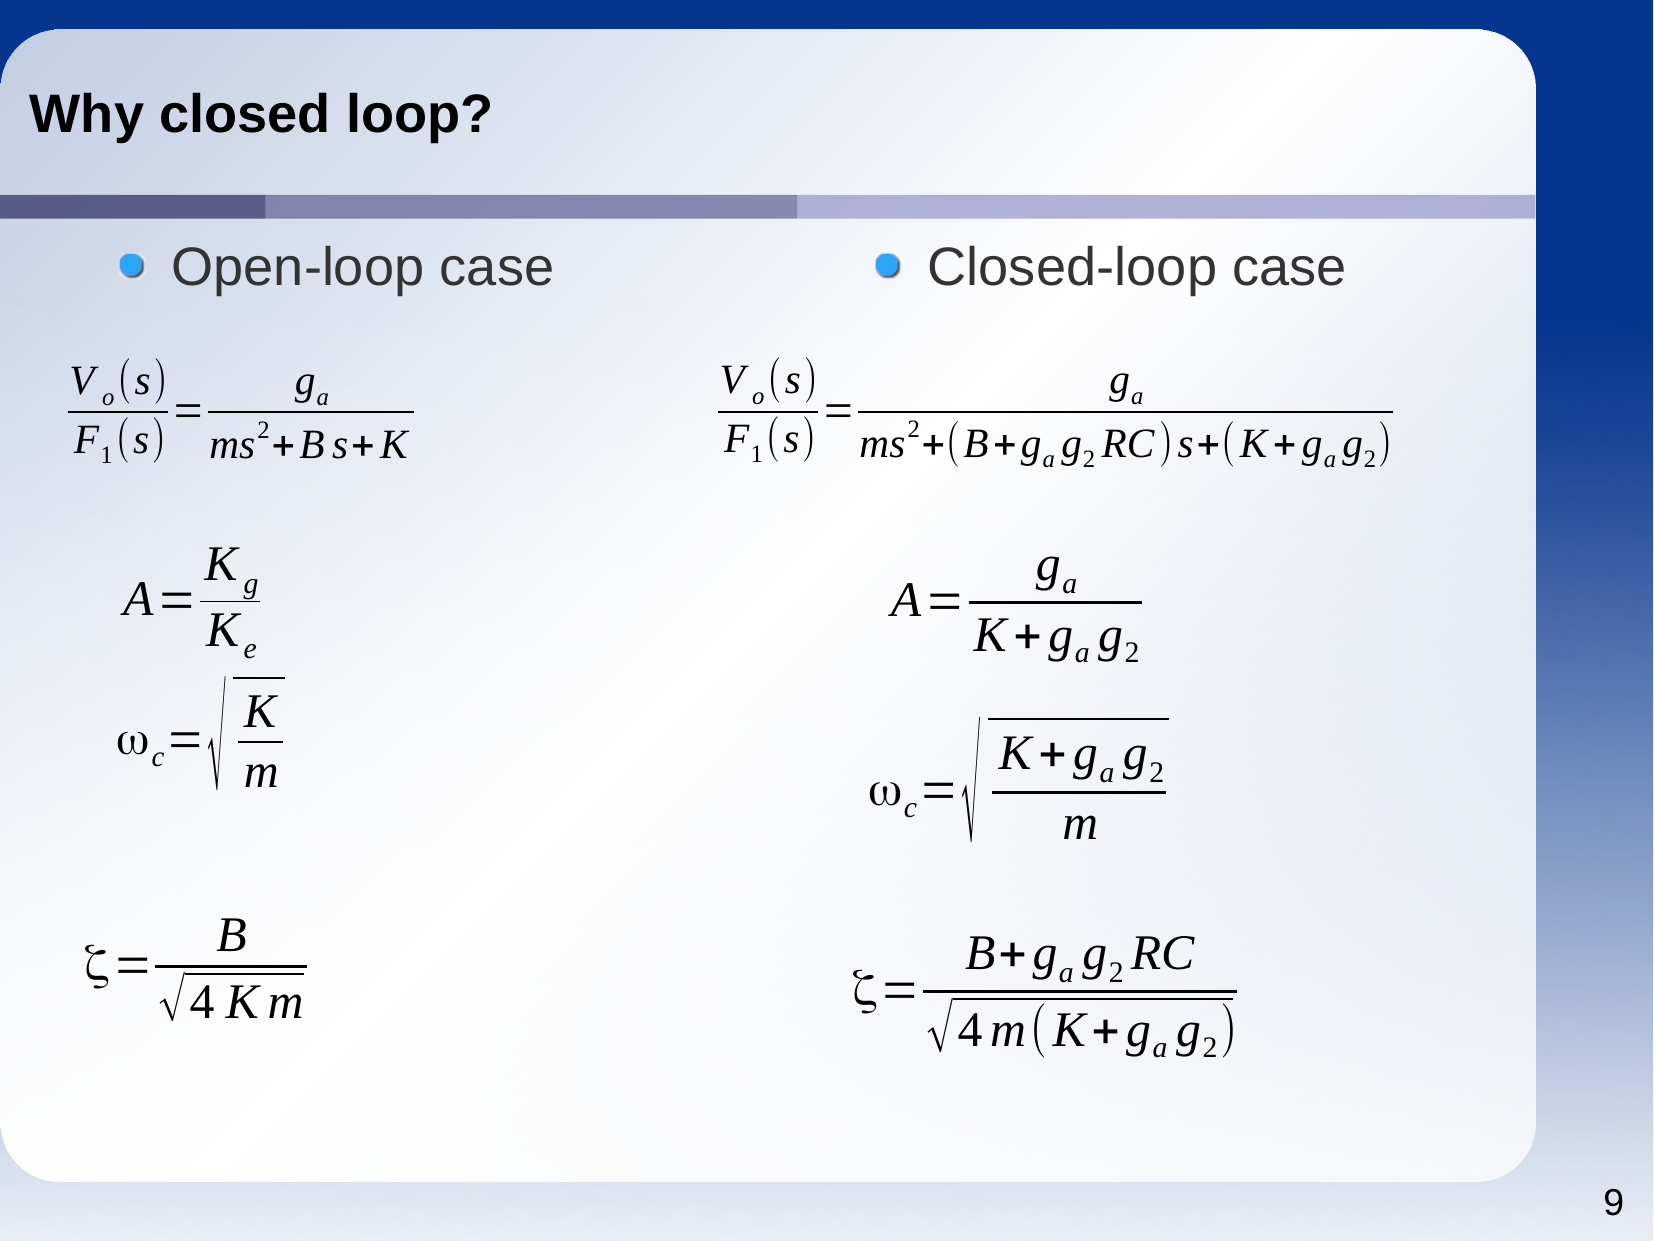

# Why closed loop?
Open-loop case
Closed-loop case
9